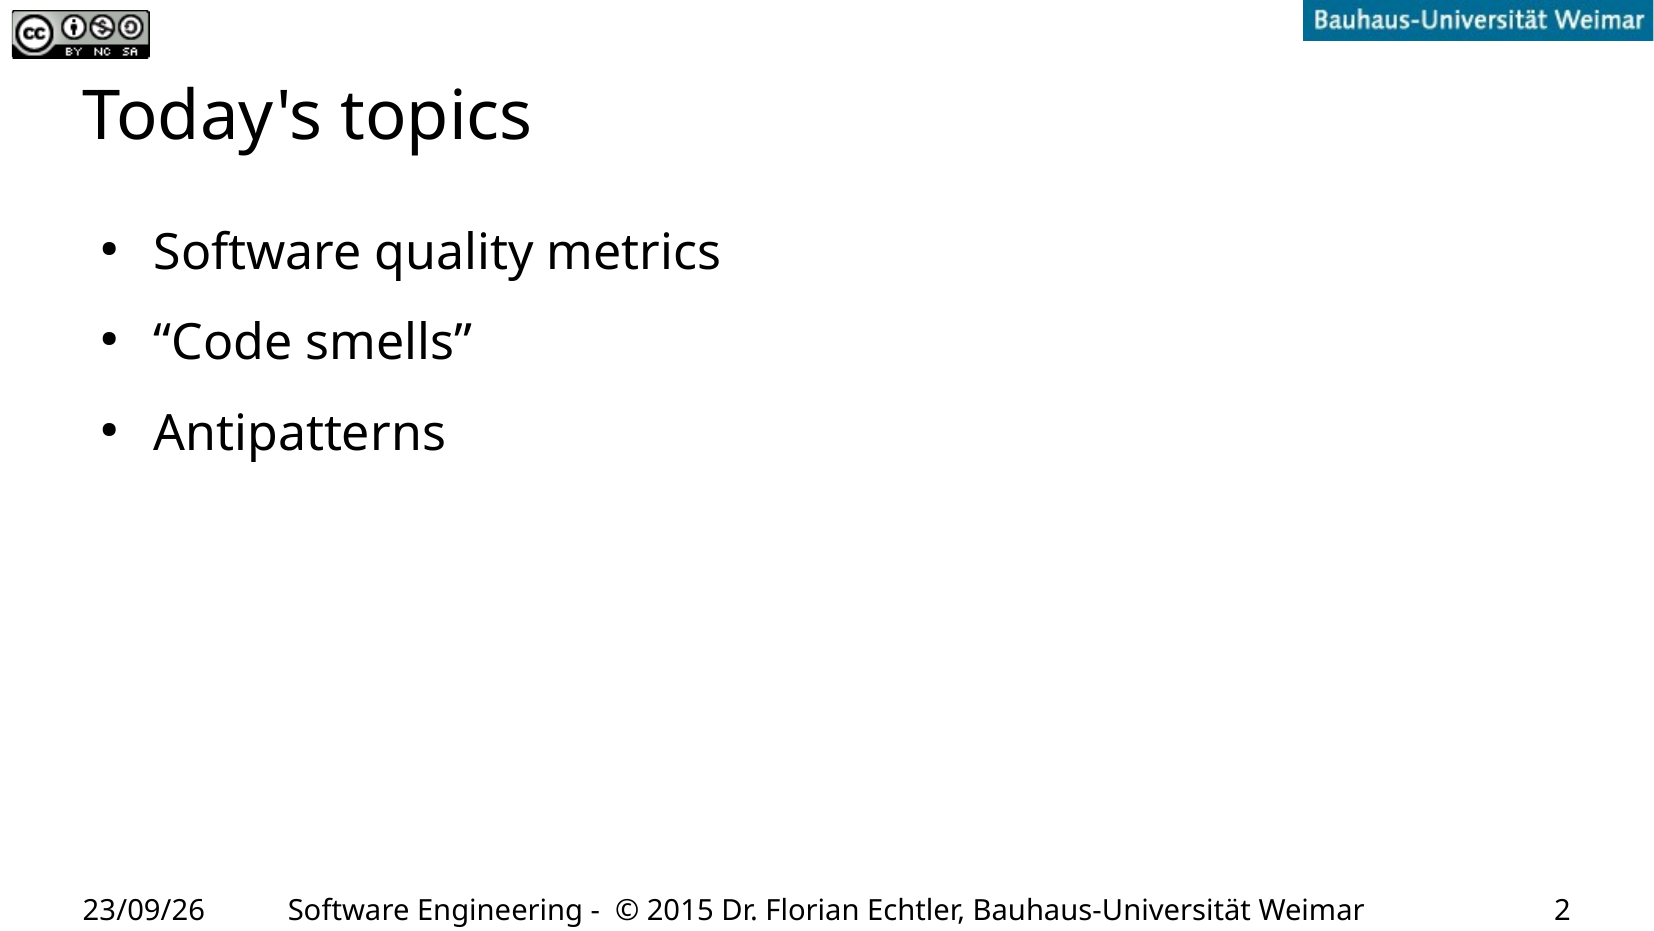

# Today's topics
Software quality metrics
“Code smells”
Antipatterns
Software Engineering - © 2015 Dr. Florian Echtler, Bauhaus-Universität Weimar
2